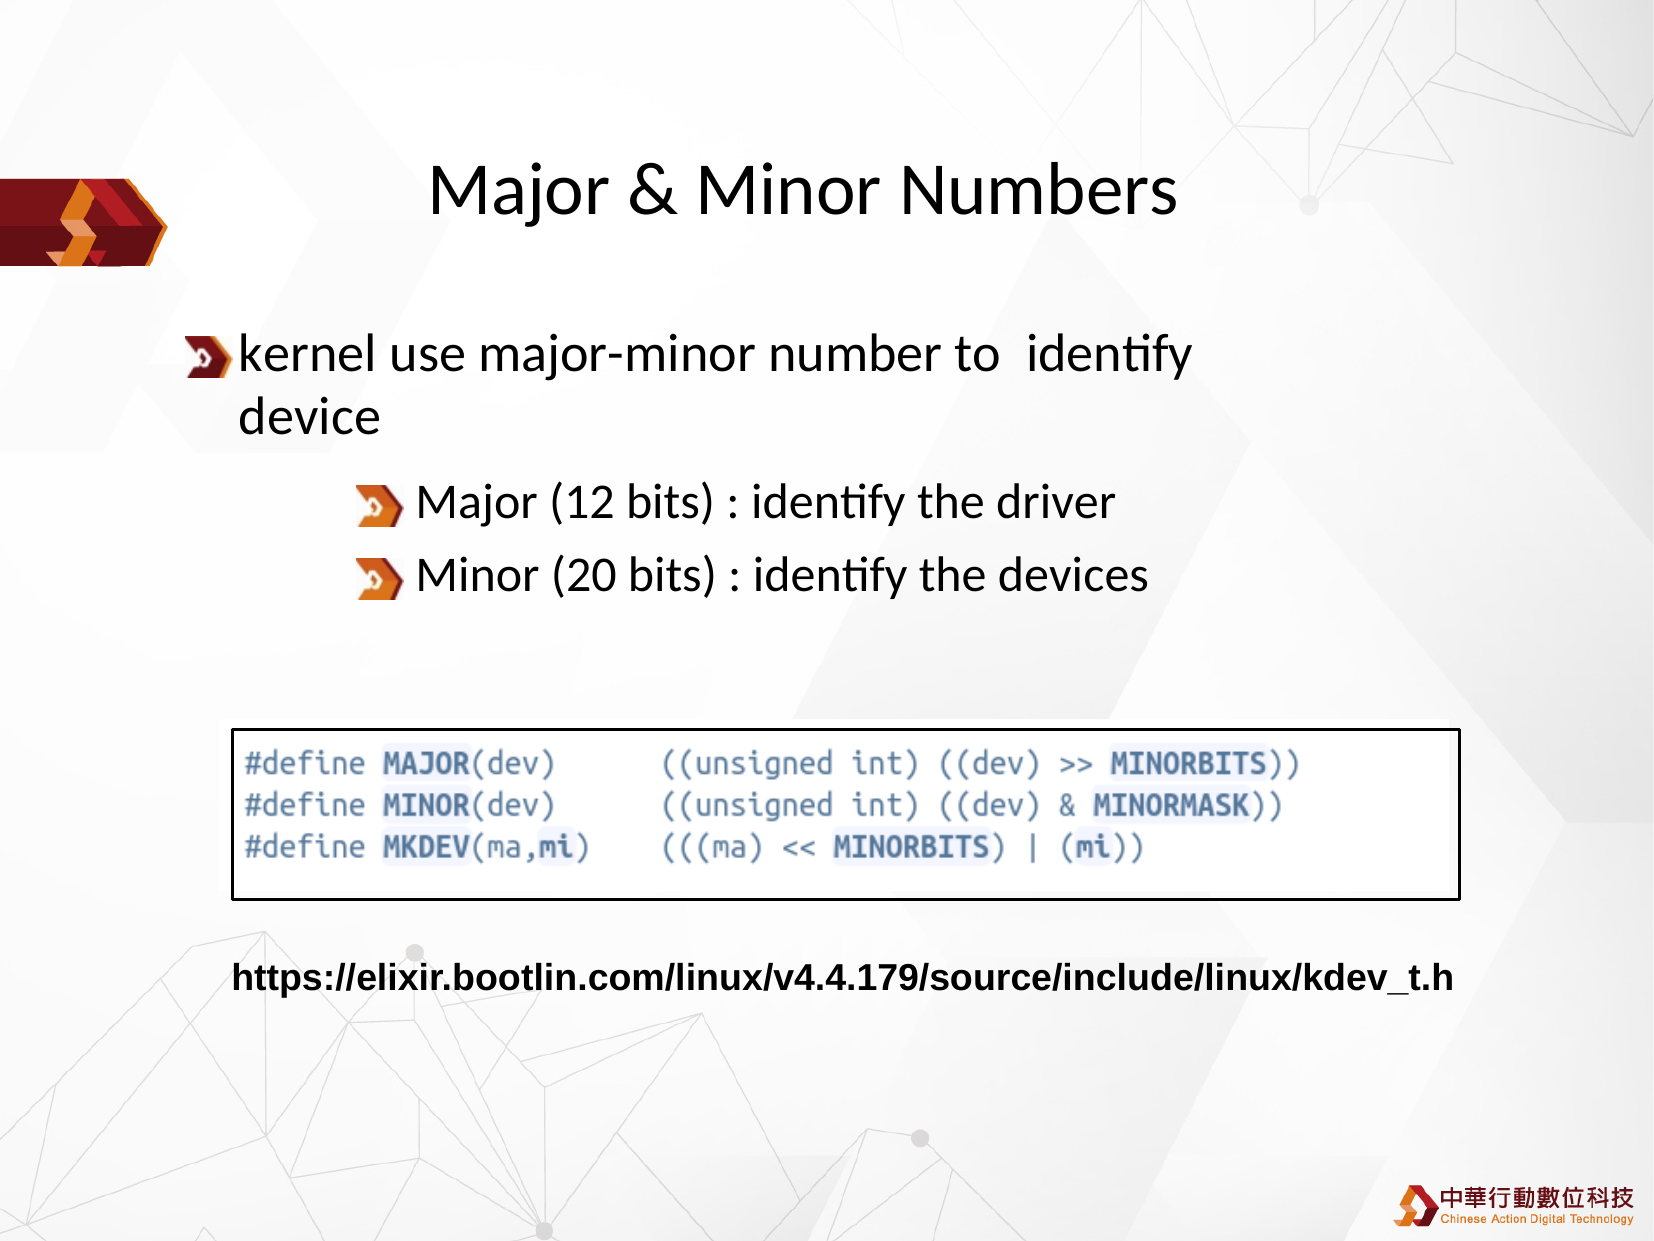

# Major & Minor Numbers
kernel use major-minor number to identify
device
 Major (12 bits) : identify the driver
 Minor (20 bits) : identify the devices
https://elixir.bootlin.com/linux/v4.4.179/source/include/linux/kdev_t.h